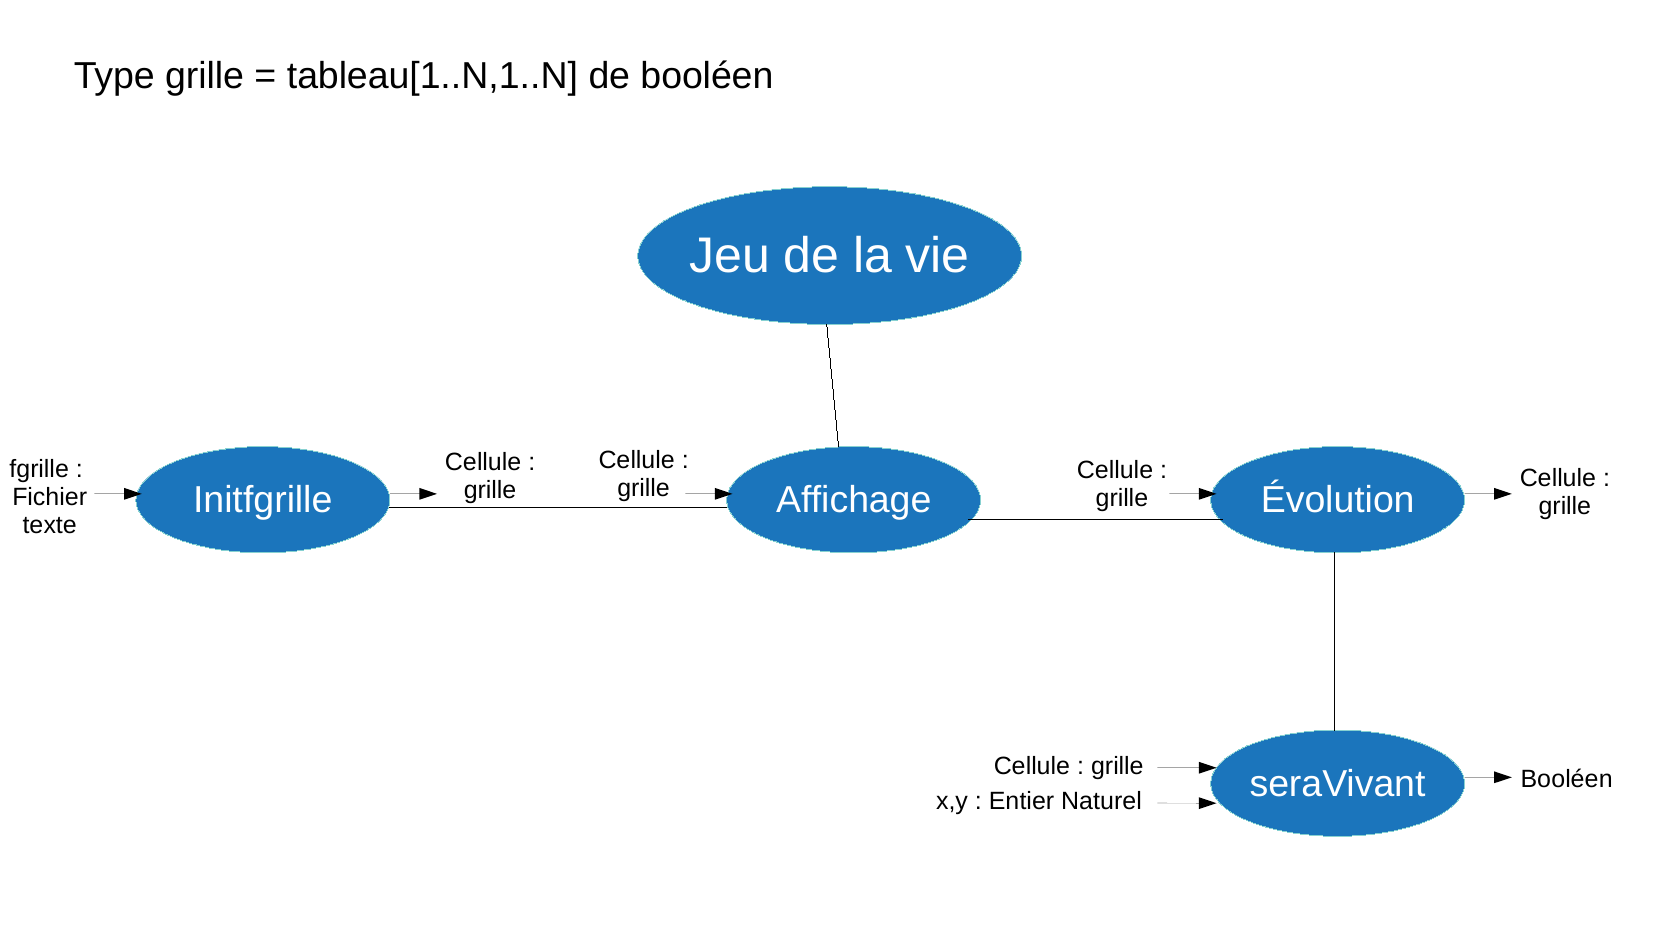

Type grille = tableau[1..N,1..N] de booléen
Jeu de la vie
Cellule :
grille
Cellule :
grille
Initfgrille
Affichage
Évolution
fgrille :
Fichier texte
Cellule :
grille
Cellule :
grille
seraVivant
Cellule : grille
Booléen
x,y : Entier Naturel